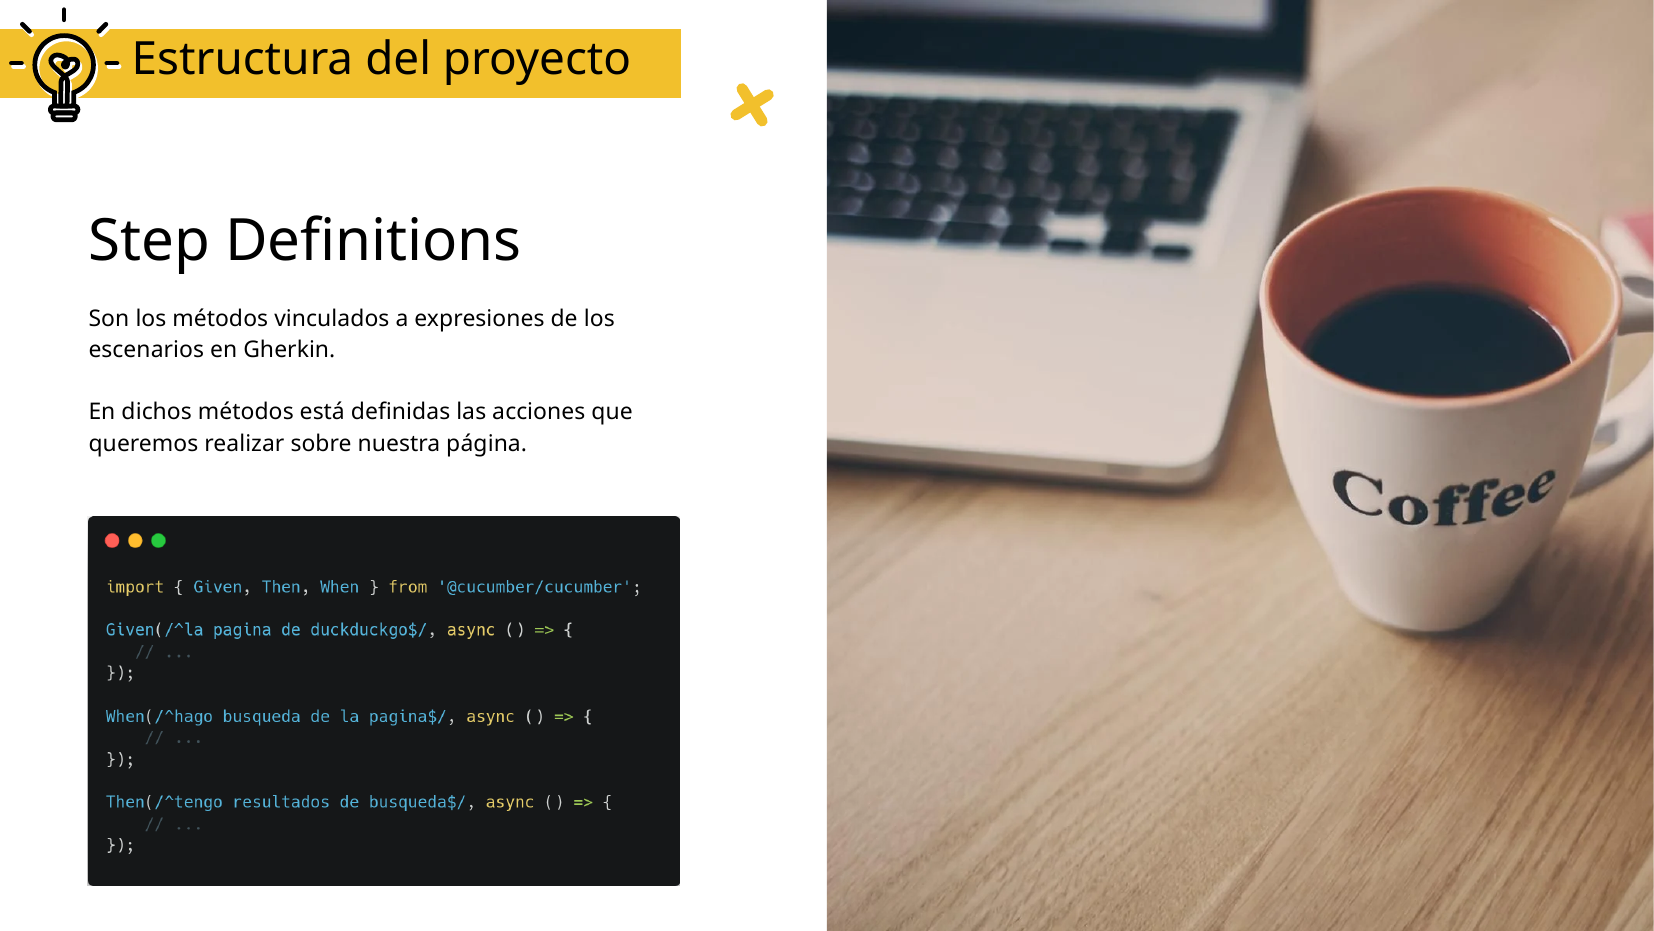

Estructura del proyecto
# Step Definitions
Son los métodos vinculados a expresiones de los escenarios en Gherkin.
En dichos métodos está definidas las acciones que queremos realizar sobre nuestra página.